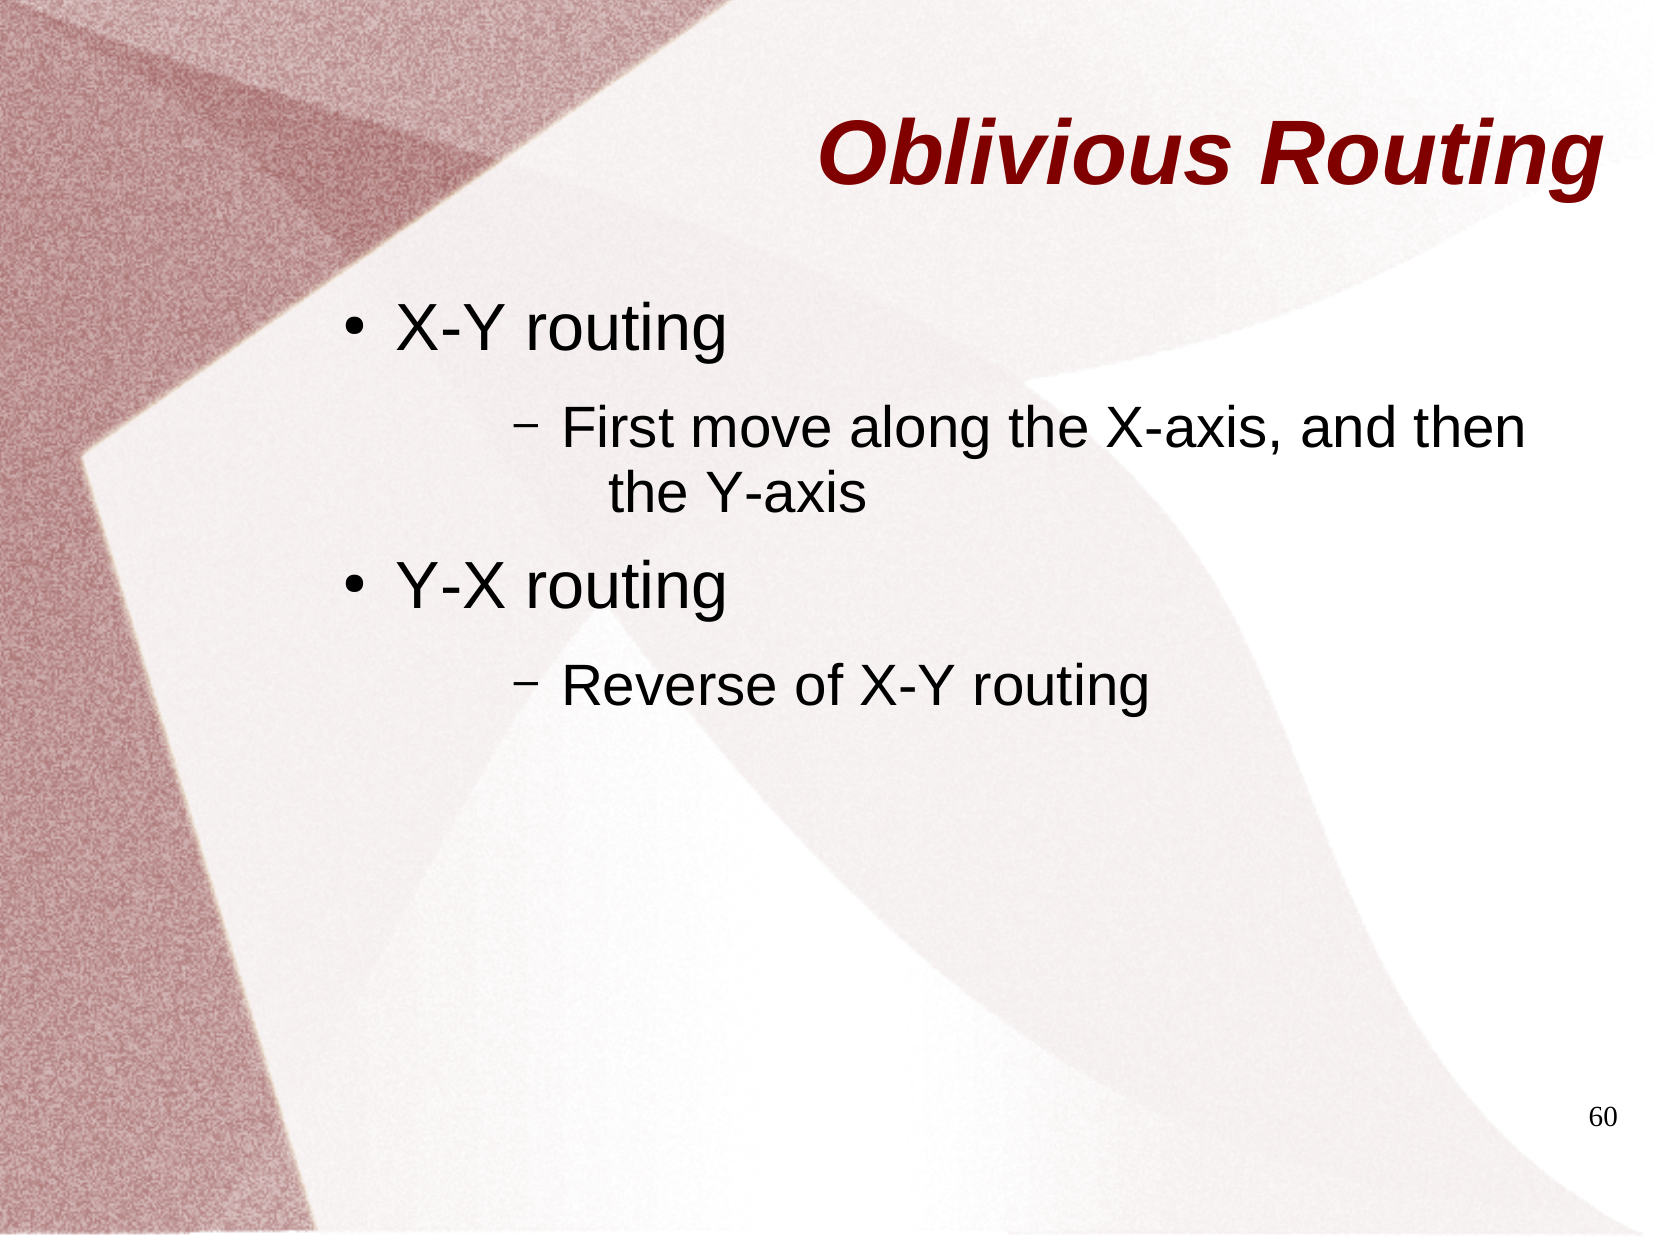

# Oblivious Routing
X-Y routing
First move along the X-axis, and then the Y-axis
Y-X routing
Reverse of X-Y routing
60